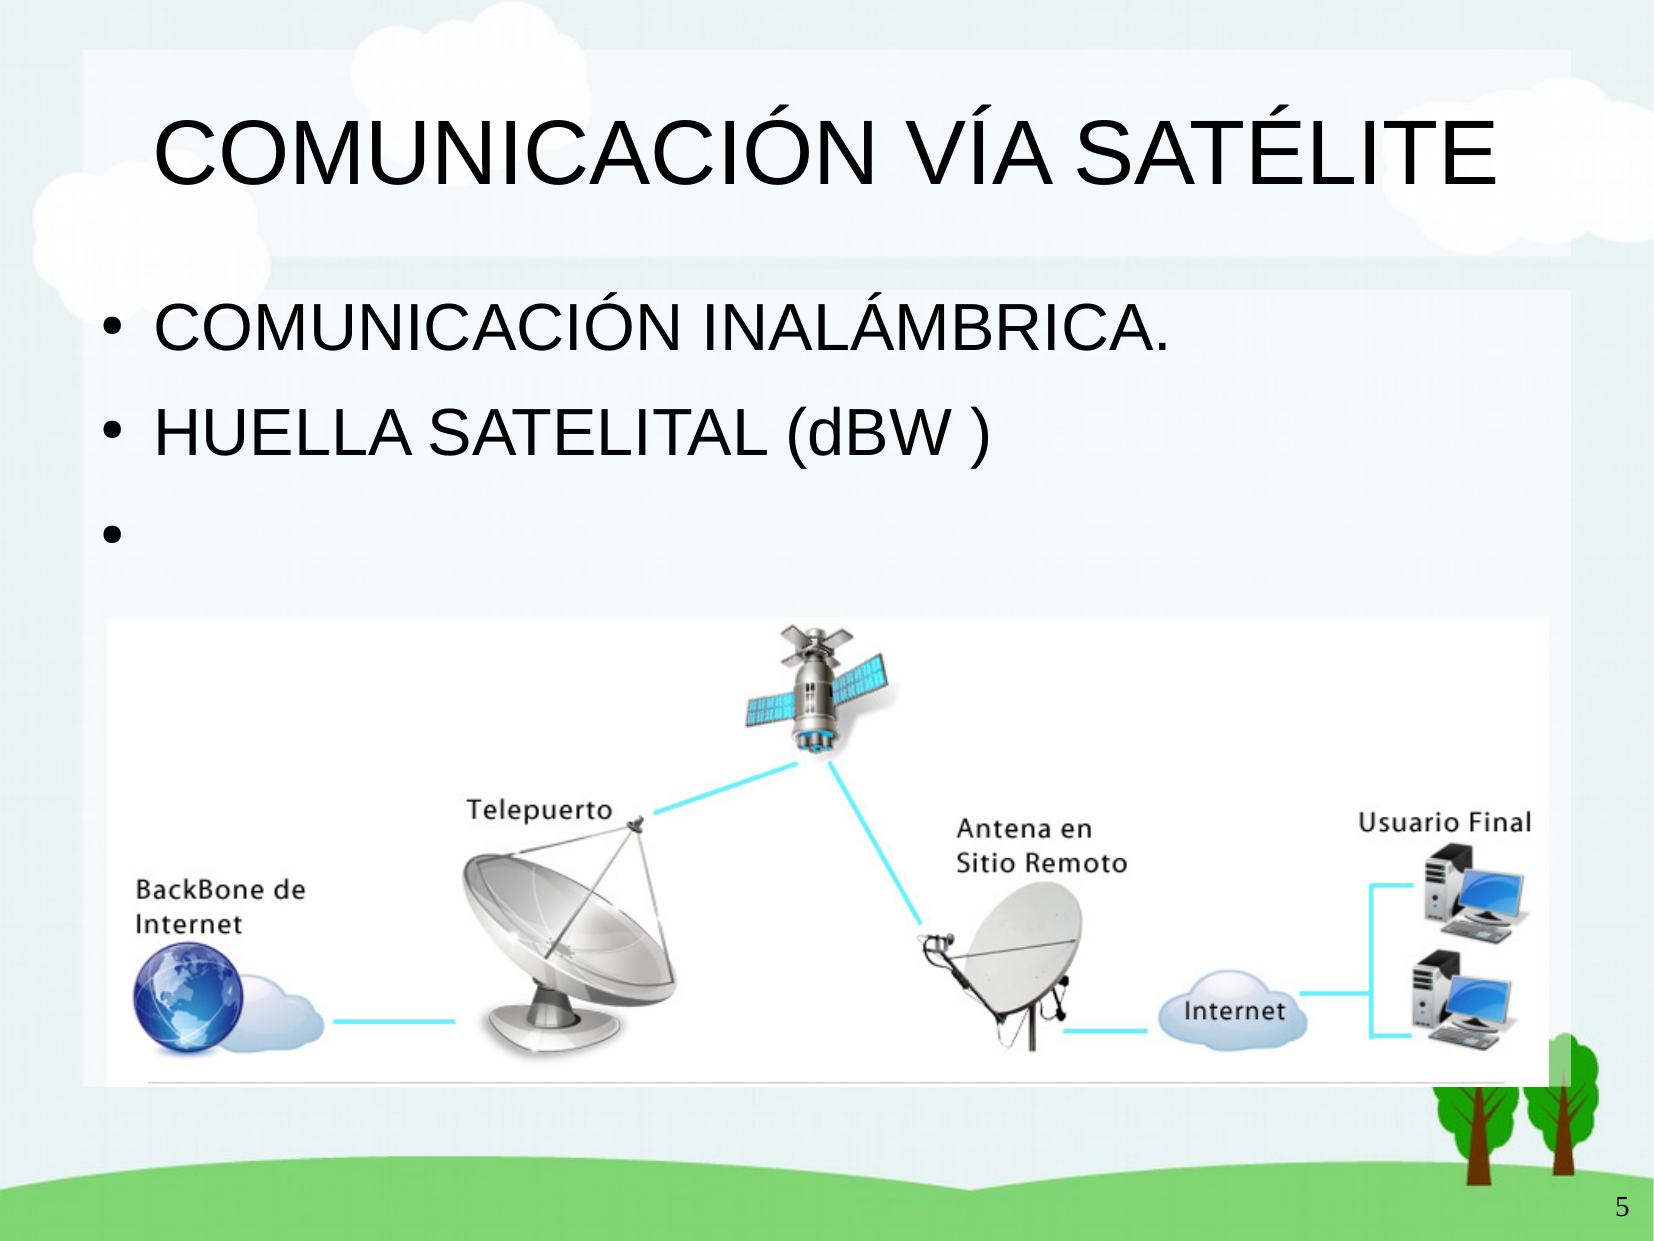

# COMUNICACIÓN VÍA SATÉLITE
COMUNICACIÓN INALÁMBRICA.
HUELLA SATELITAL (dBW )
5